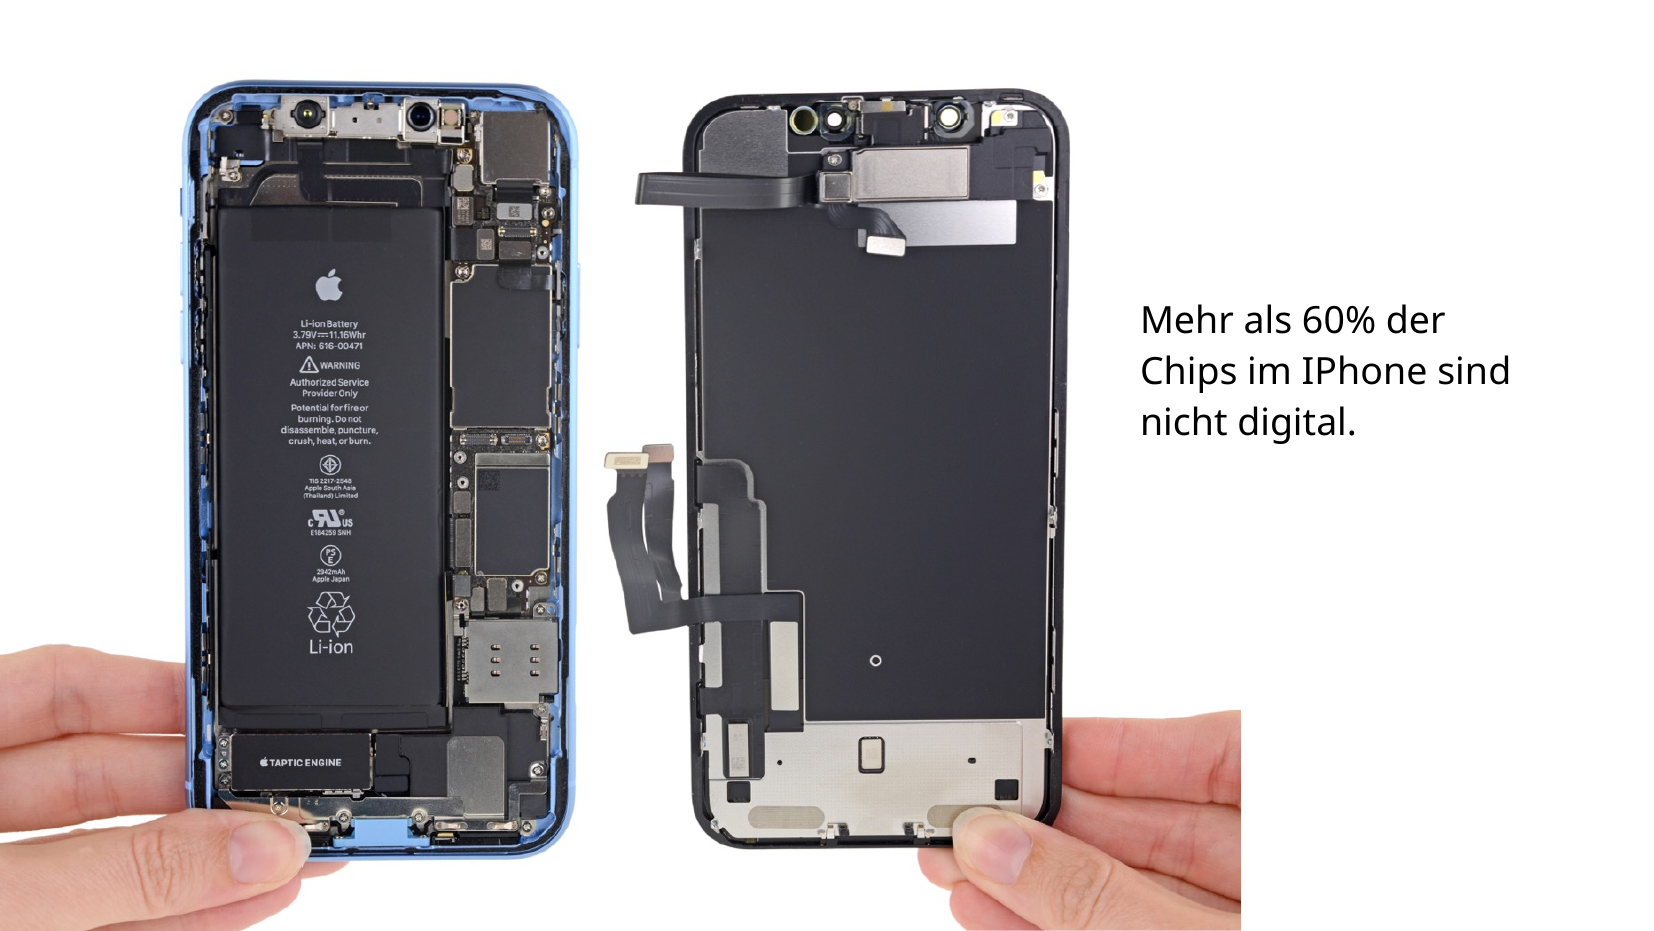

Mehr als 60% der
Chips im IPhone sind
nicht digital.